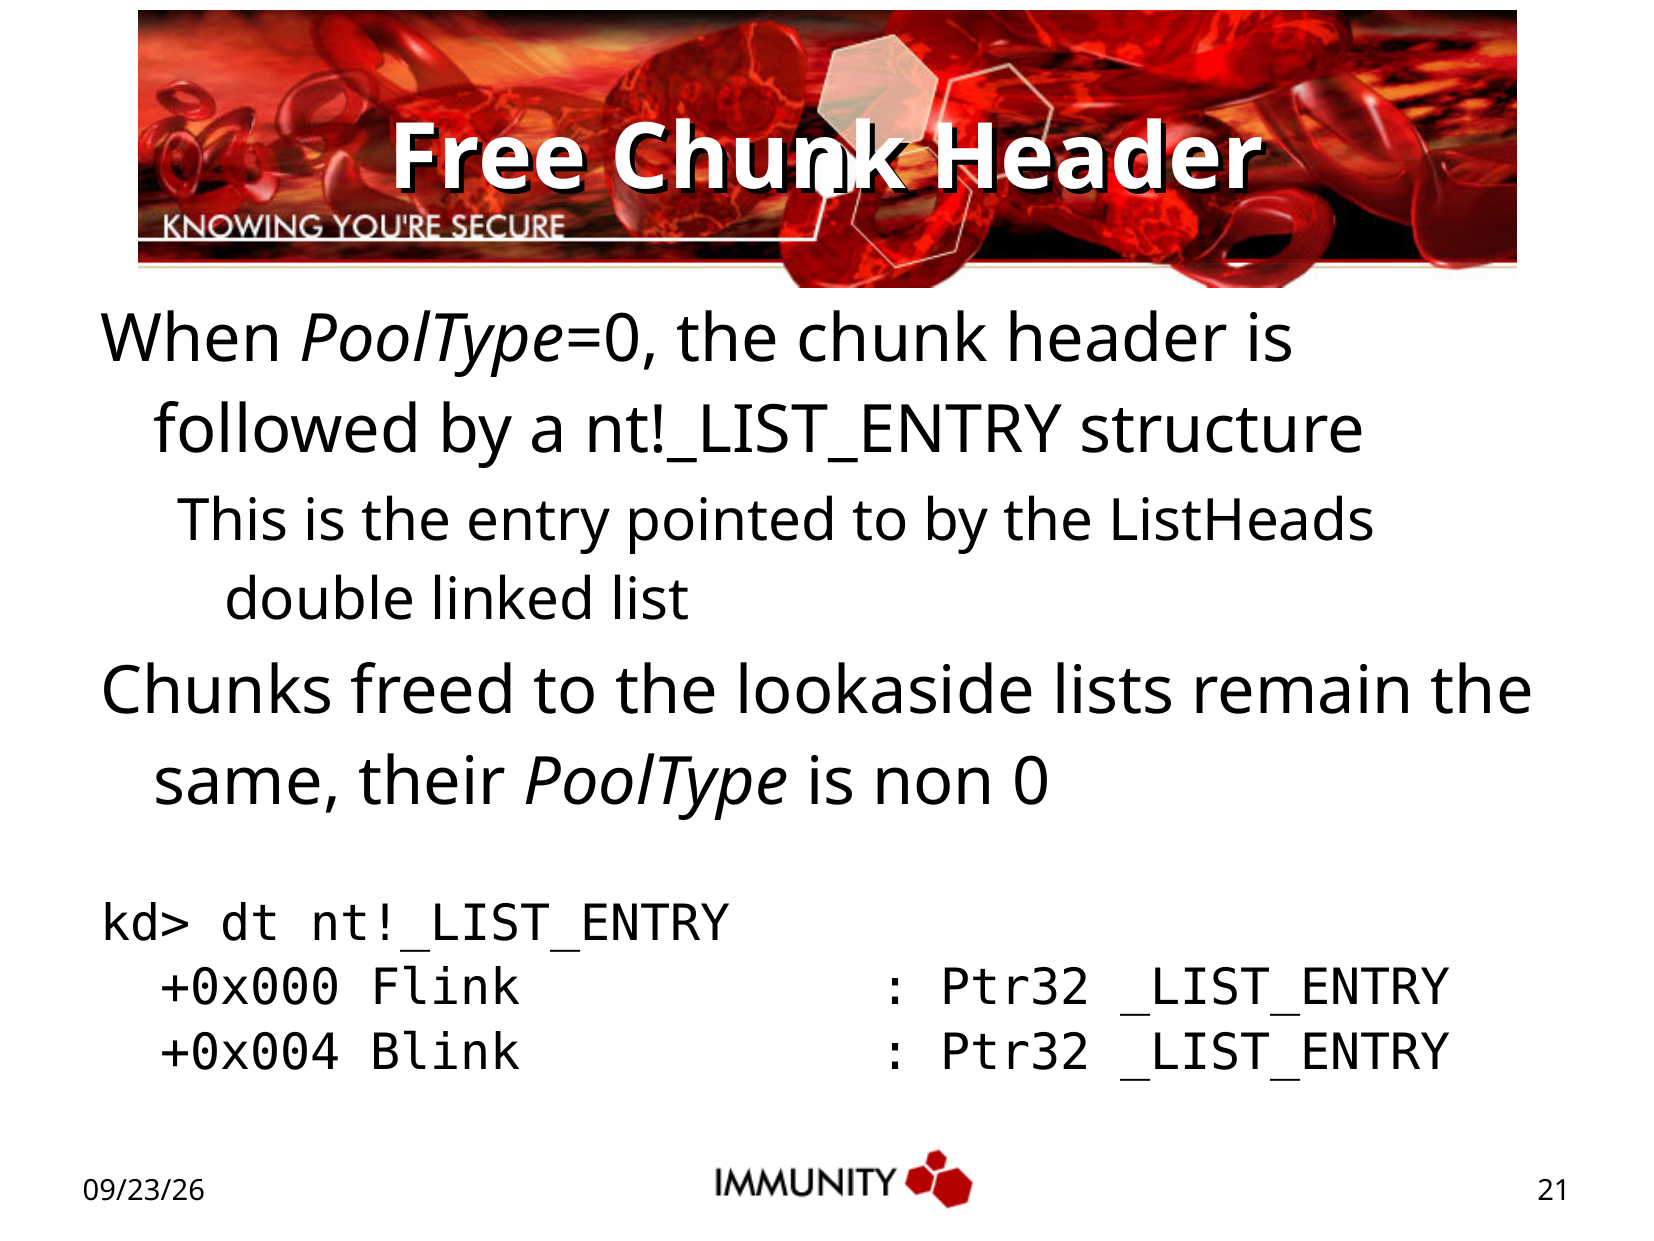

# Free Chunk Header
When PoolType=0, the chunk header is followed by a nt!_LIST_ENTRY structure
This is the entry pointed to by the ListHeads double linked list
Chunks freed to the lookaside lists remain the same, their PoolType is non 0
kd> dt nt!_LIST_ENTRY
 +0x000 Flink : Ptr32 _LIST_ENTRY
 +0x004 Blink : Ptr32 _LIST_ENTRY
21